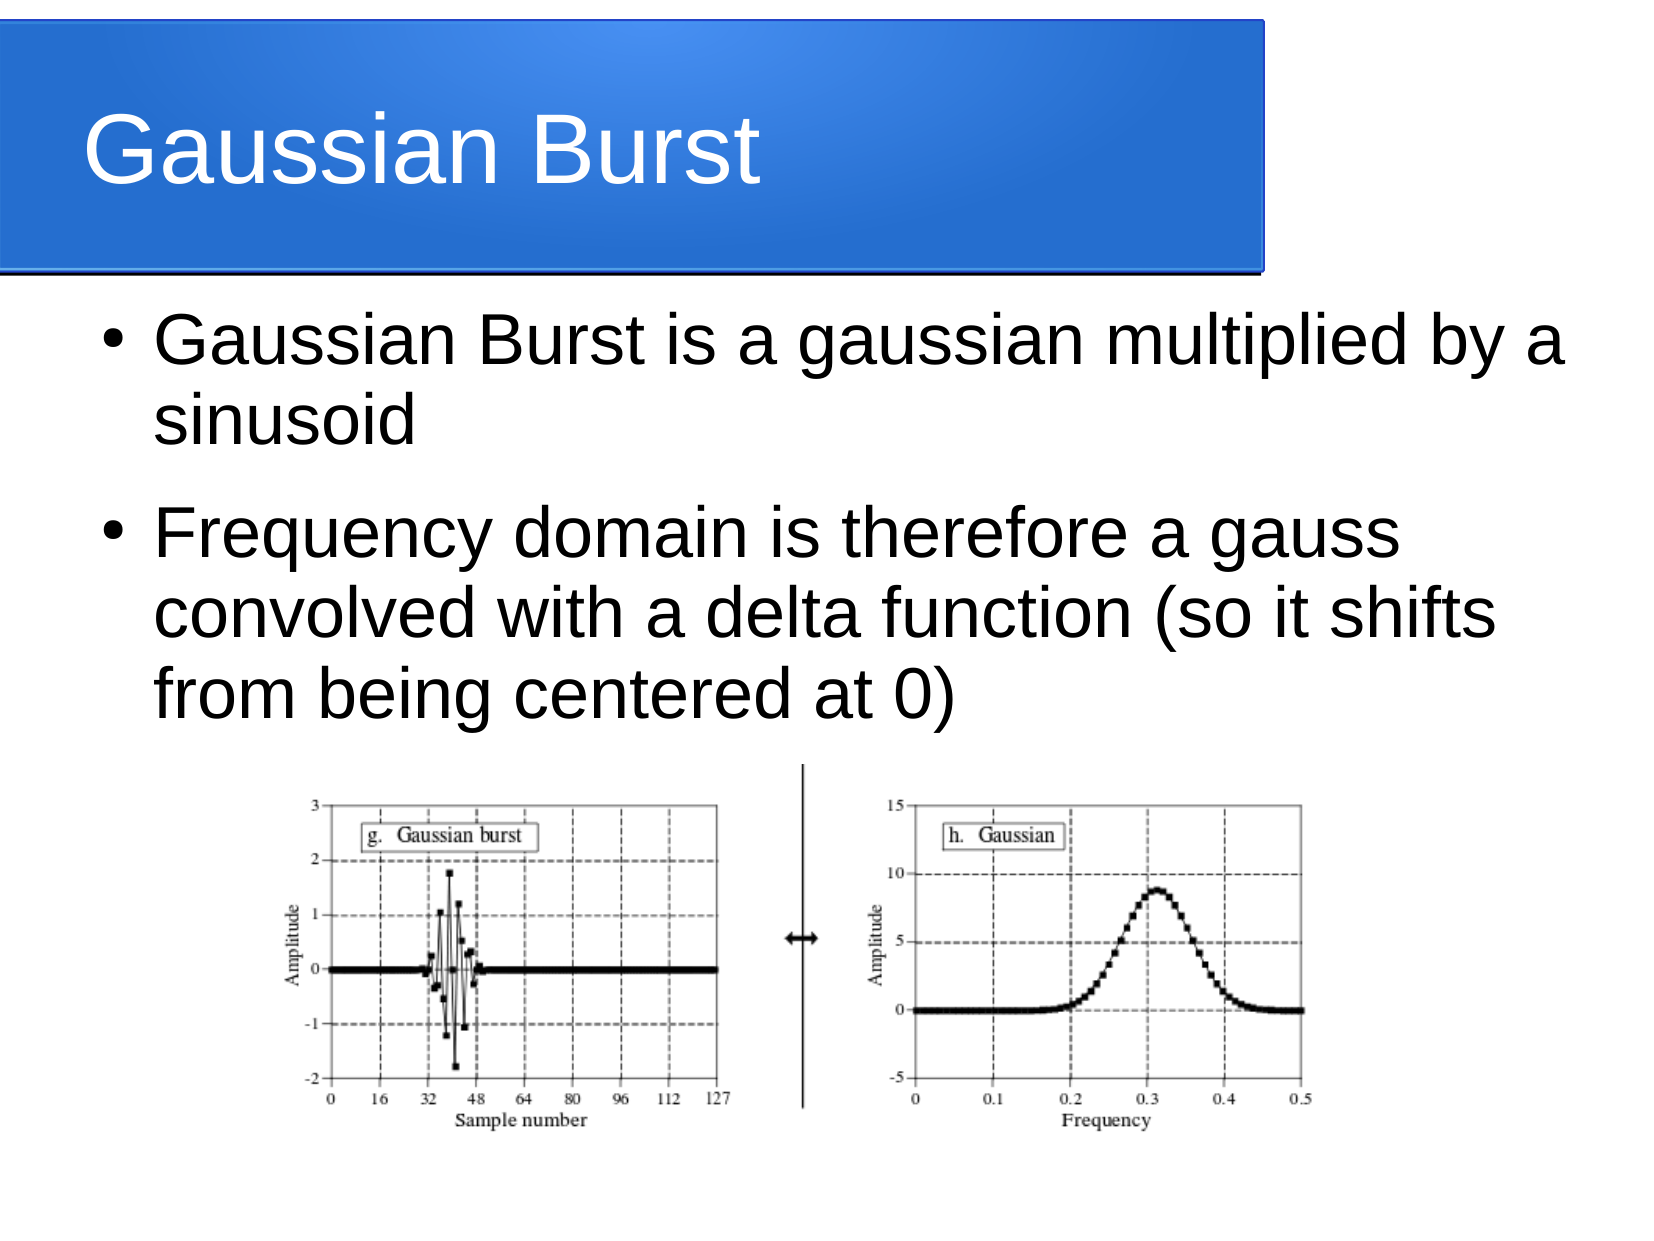

# Gaussian Burst
Gaussian Burst is a gaussian multiplied by a sinusoid
Frequency domain is therefore a gauss convolved with a delta function (so it shifts from being centered at 0)